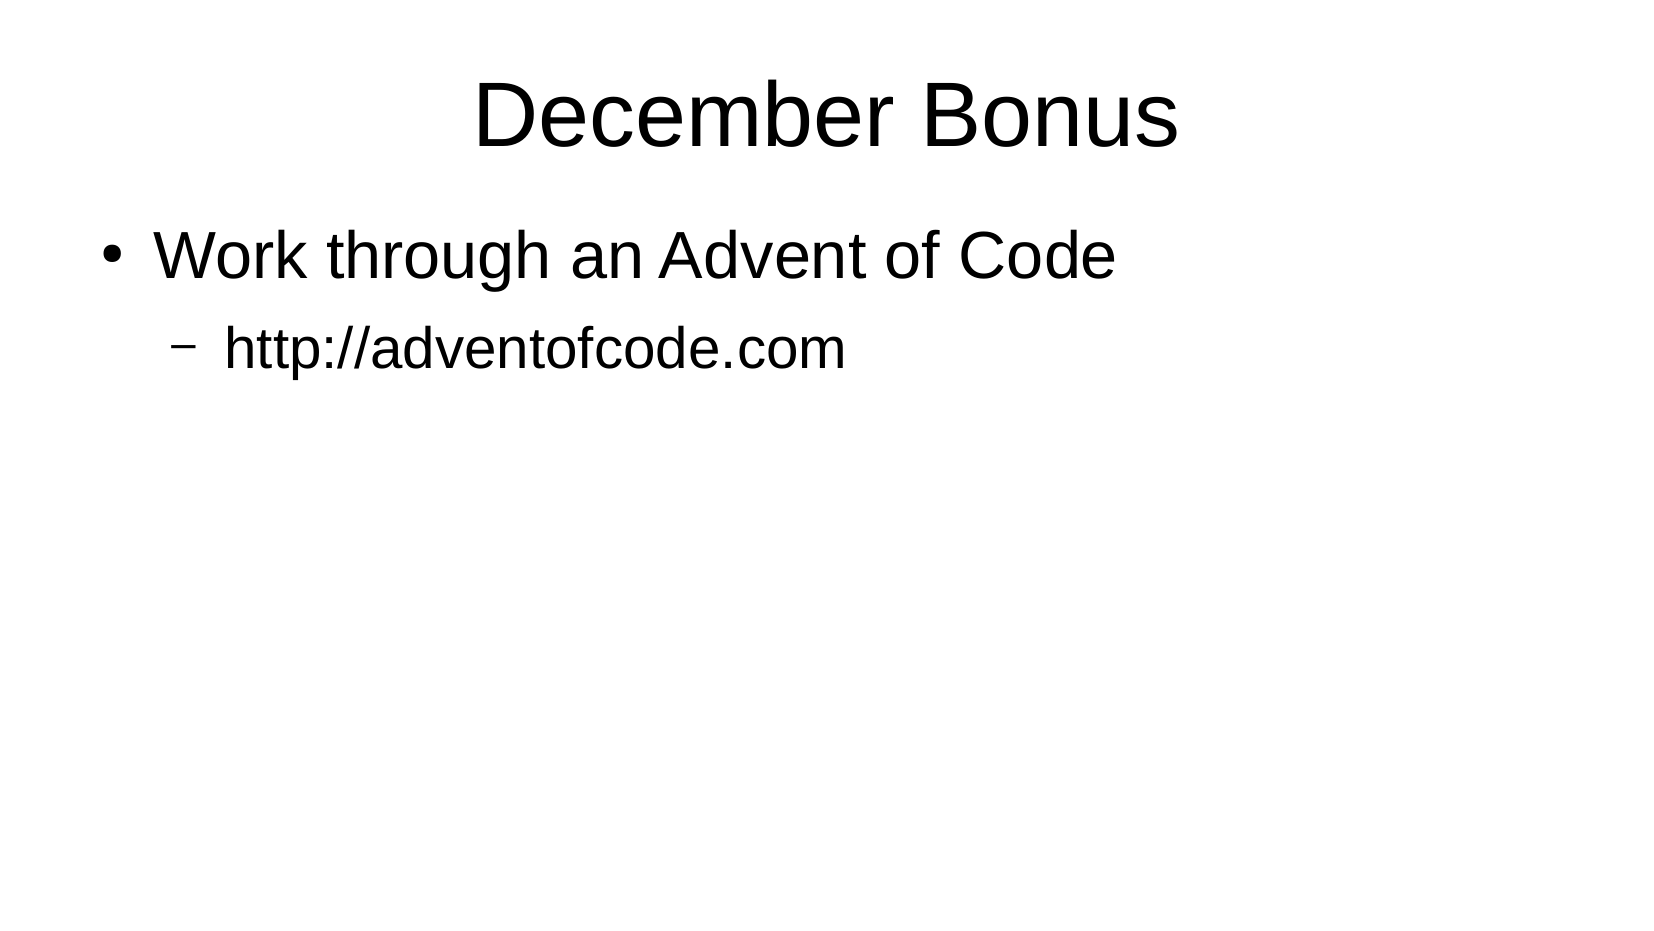

# December Bonus
Work through an Advent of Code
http://adventofcode.com